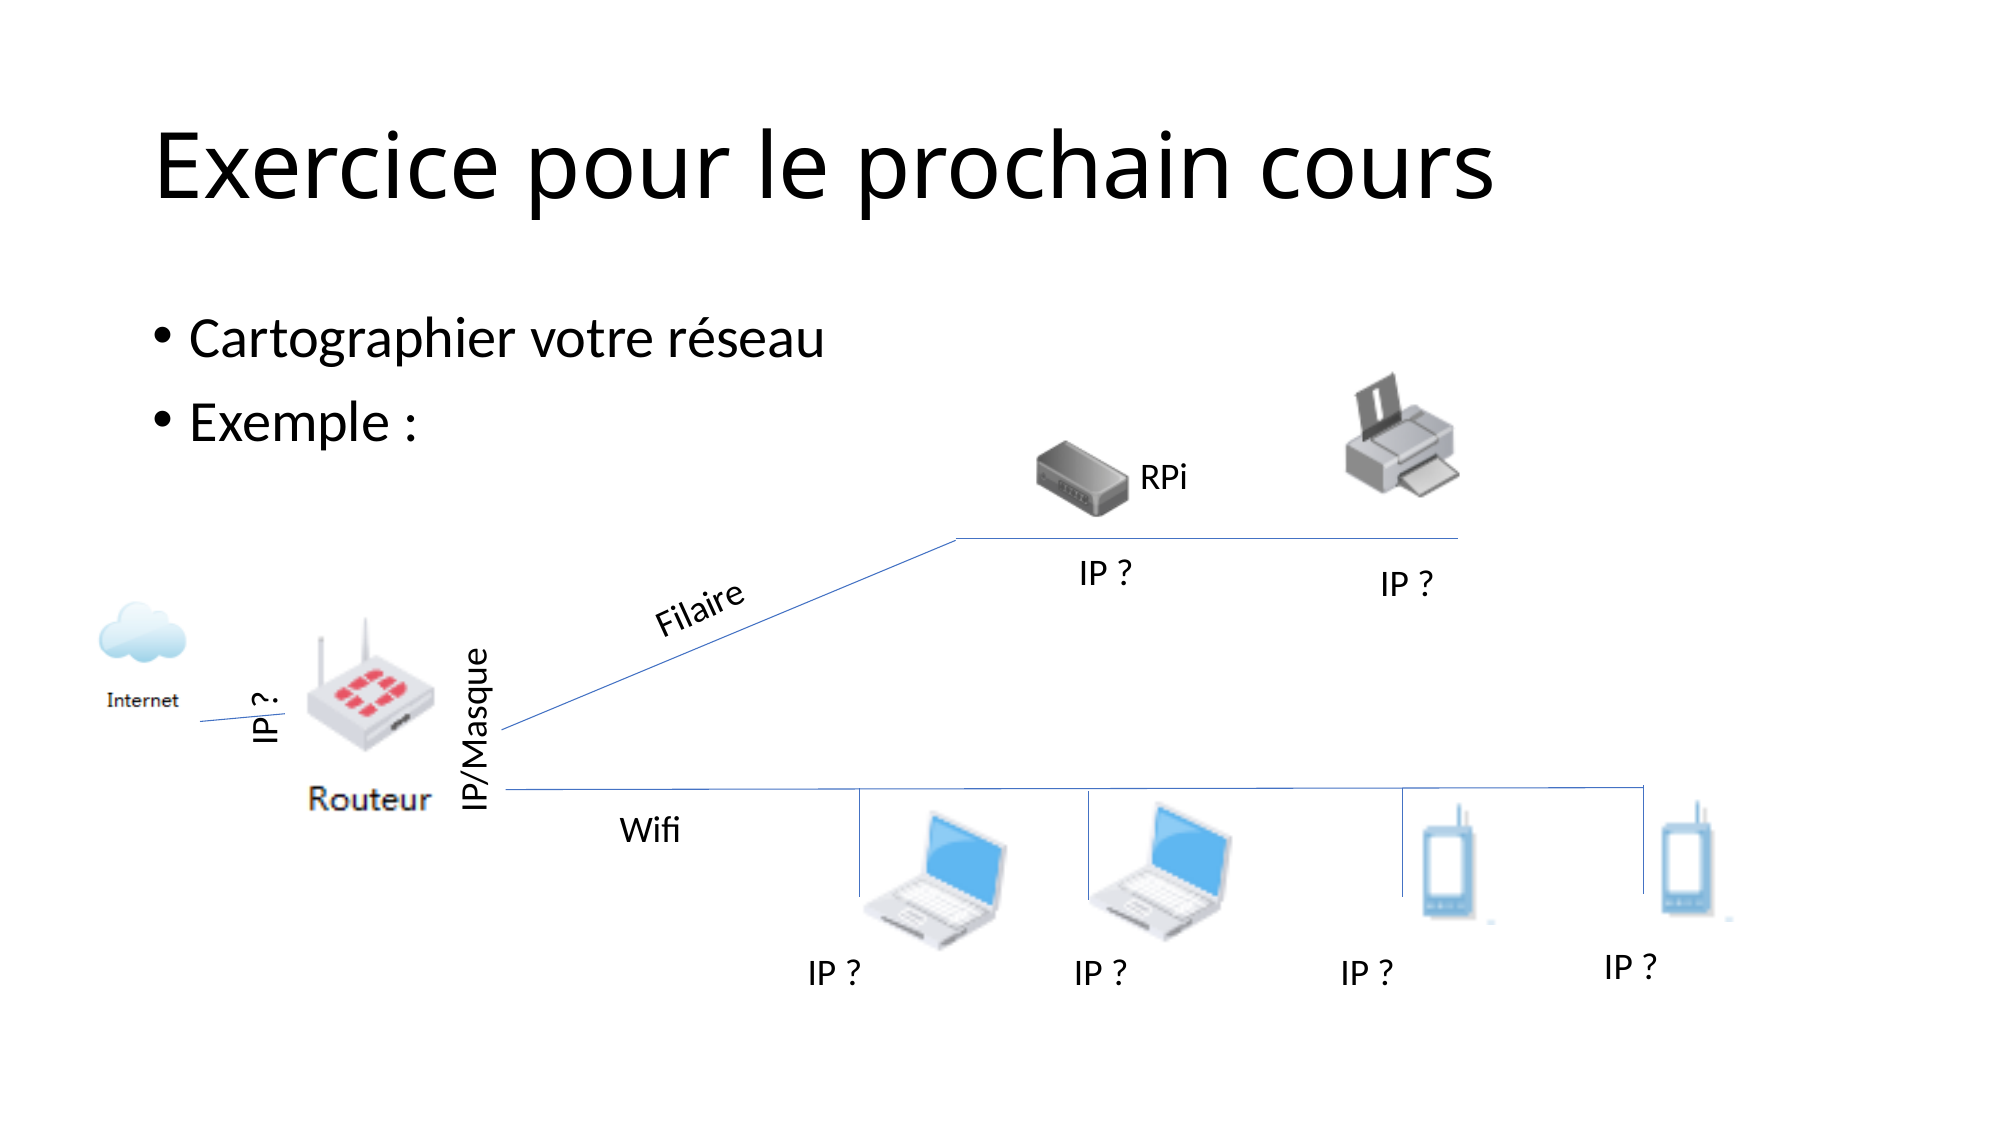

# Exercice pour le prochain cours
Cartographier votre réseau
Exemple :
RPi
IP ?
IP ?
Filaire
IP ?
IP/Masque
Wifi
IP ?
IP ?
IP ?
IP ?